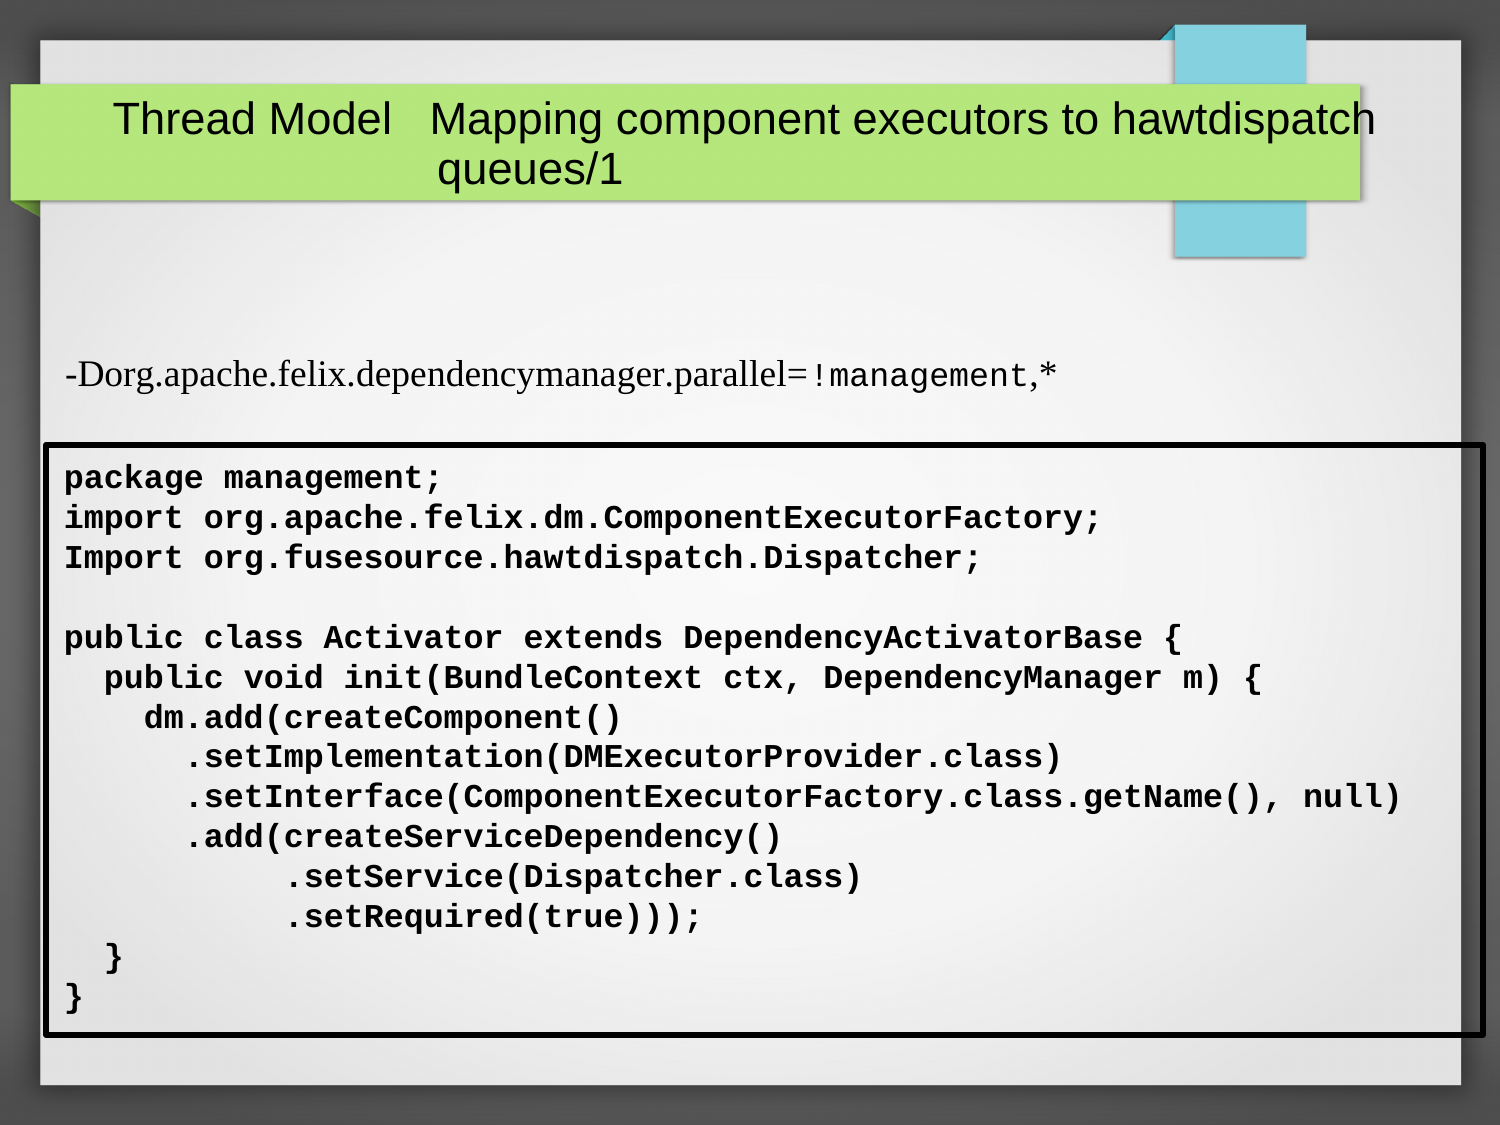

# Thread Model Mapping component executors to hawtdispatch queues/1
-Dorg.apache.felix.dependencymanager.parallel=!management,*
package management;
import org.apache.felix.dm.ComponentExecutorFactory;
Import org.fusesource.hawtdispatch.Dispatcher;
public class Activator extends DependencyActivatorBase {
 public void init(BundleContext ctx, DependencyManager m) {
 dm.add(createComponent()
 .setImplementation(DMExecutorProvider.class)
 .setInterface(ComponentExecutorFactory.class.getName(), null)
 .add(createServiceDependency()
 .setService(Dispatcher.class)
 .setRequired(true)));
 }
}